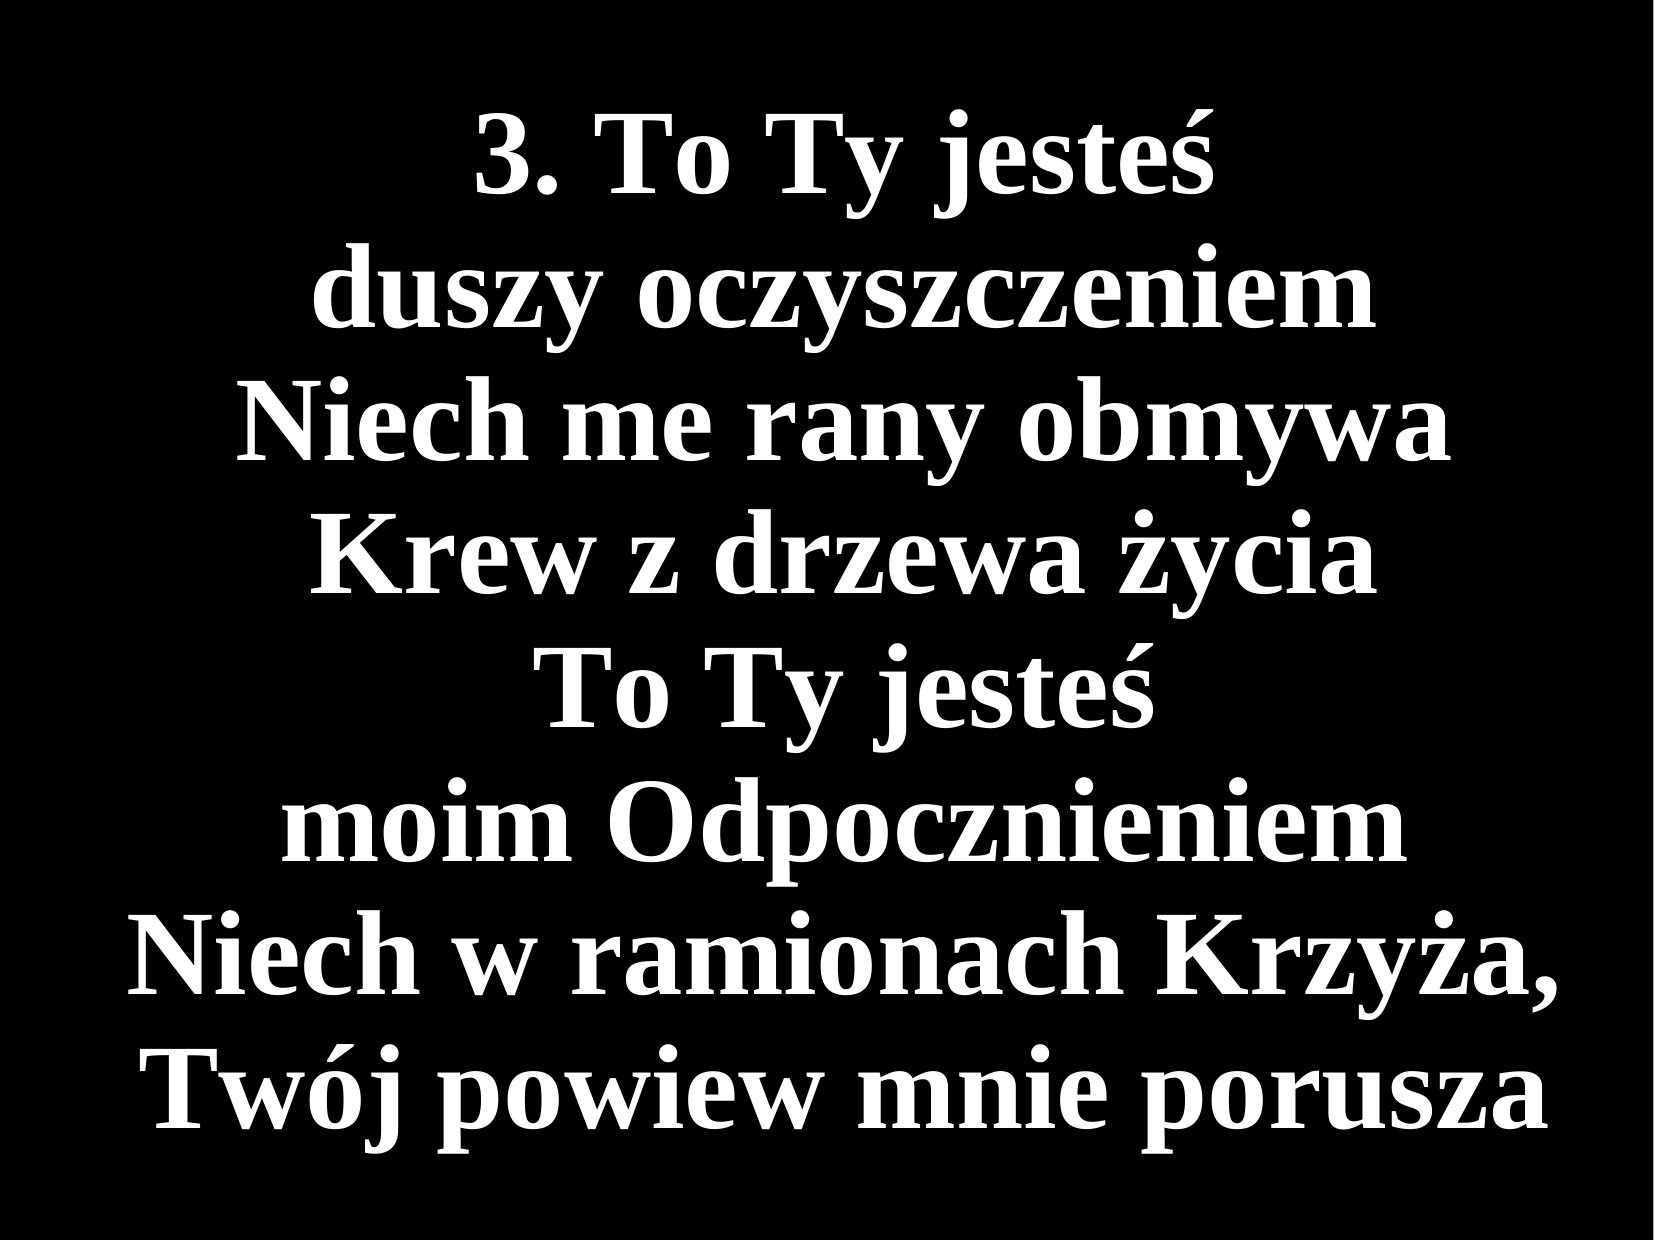

# 3. To Ty jesteś
duszy oczyszczeniem
Niech me rany obmywa
Krew z drzewa życia
To Ty jesteś
moim Odpocznieniem
Niech w ramionach Krzyża,
Twój powiew mnie porusza